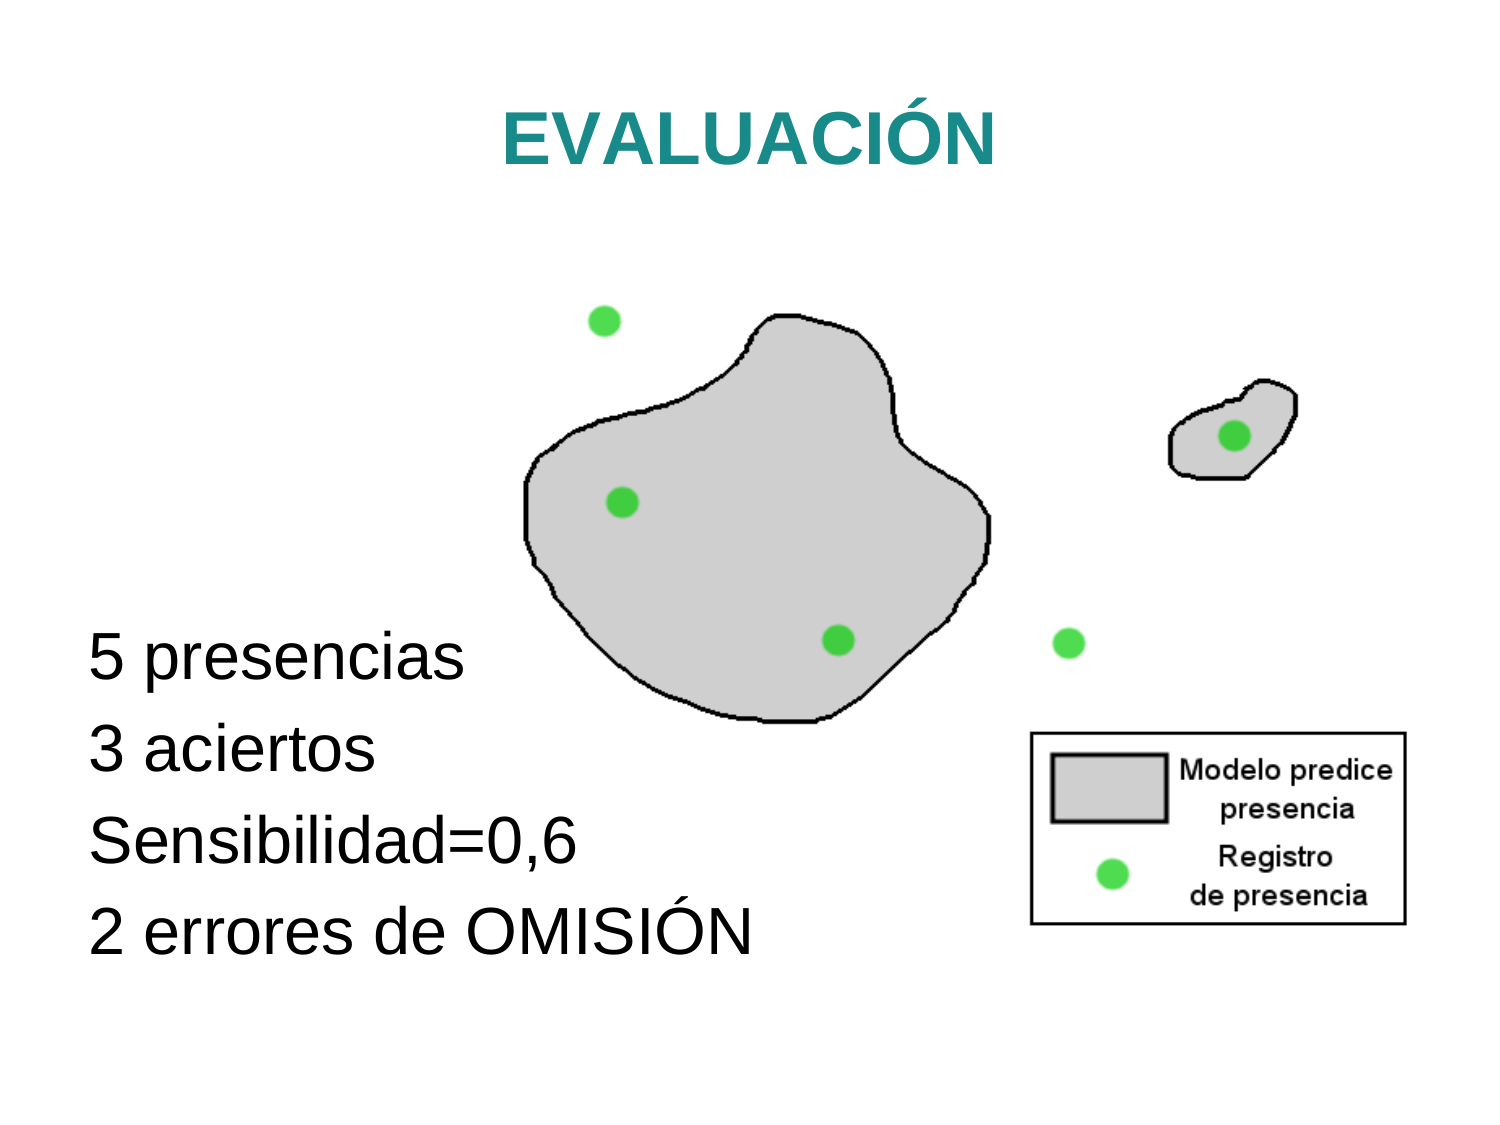

# EVALUACIÓN
5 presencias
3 aciertos
Sensibilidad=0,6
2 errores de OMISIÓN